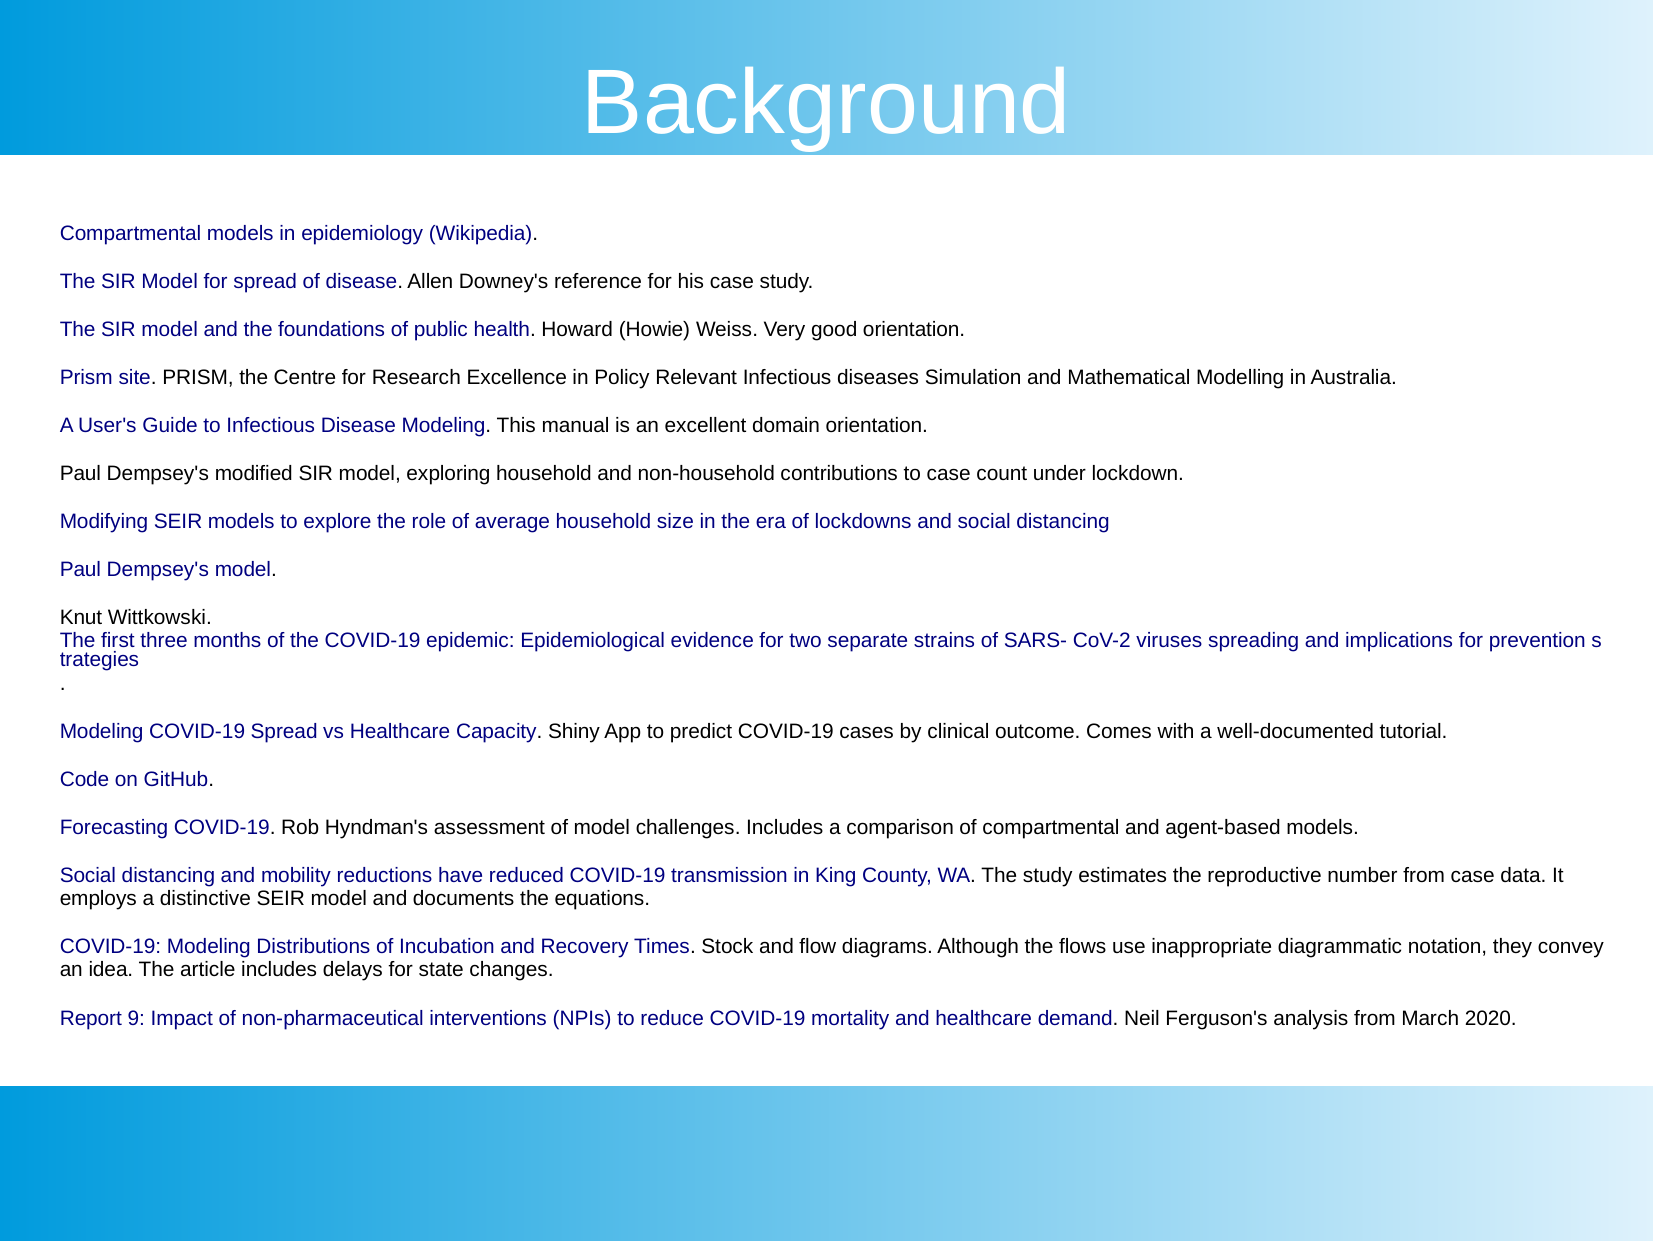

# Background
Compartmental models in epidemiology (Wikipedia).
The SIR Model for spread of disease. Allen Downey's reference for his case study.
The SIR model and the foundations of public health. Howard (Howie) Weiss. Very good orientation.
Prism site. PRISM, the Centre for Research Excellence in Policy Relevant Infectious diseases Simulation and Mathematical Modelling in Australia.
A User's Guide to Infectious Disease Modeling. This manual is an excellent domain orientation.
Paul Dempsey's modified SIR model, exploring household and non-household contributions to case count under lockdown.
Modifying SEIR models to explore the role of average household size in the era of lockdowns and social distancing
Paul Dempsey's model.
Knut Wittkowski. The first three months of the COVID-19 epidemic: Epidemiological evidence for two separate strains of SARS- CoV-2 viruses spreading and implications for prevention strategies.
Modeling COVID-19 Spread vs Healthcare Capacity. Shiny App to predict COVID-19 cases by clinical outcome. Comes with a well-documented tutorial.
Code on GitHub.
Forecasting COVID-19. Rob Hyndman's assessment of model challenges. Includes a comparison of compartmental and agent-based models.
Social distancing and mobility reductions have reduced COVID-19 transmission in King County, WA. The study estimates the reproductive number from case data. It employs a distinctive SEIR model and documents the equations.
COVID-19: Modeling Distributions of Incubation and Recovery Times. Stock and flow diagrams. Although the flows use inappropriate diagrammatic notation, they convey an idea. The article includes delays for state changes.
Report 9: Impact of non-pharmaceutical interventions (NPIs) to reduce COVID-19 mortality and healthcare demand. Neil Ferguson's analysis from March 2020.